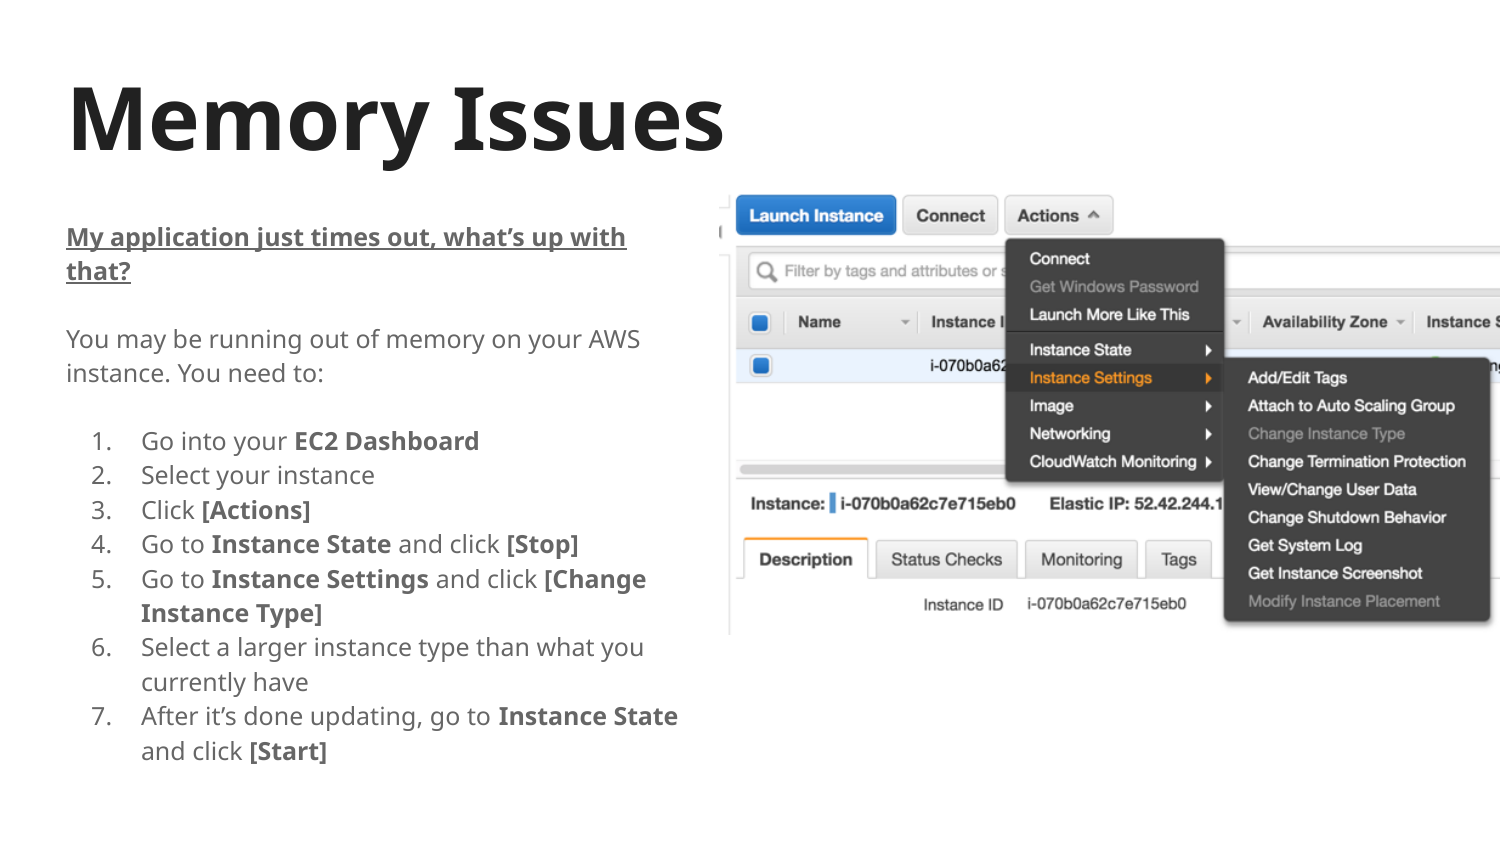

Memory Issues
# My application just times out, what’s up with that?
You may be running out of memory on your AWS instance. You need to:
Go into your EC2 Dashboard
Select your instance
Click [Actions]
Go to Instance State and click [Stop]
Go to Instance Settings and click [Change Instance Type]
Select a larger instance type than what you currently have
After it’s done updating, go to Instance State and click [Start]